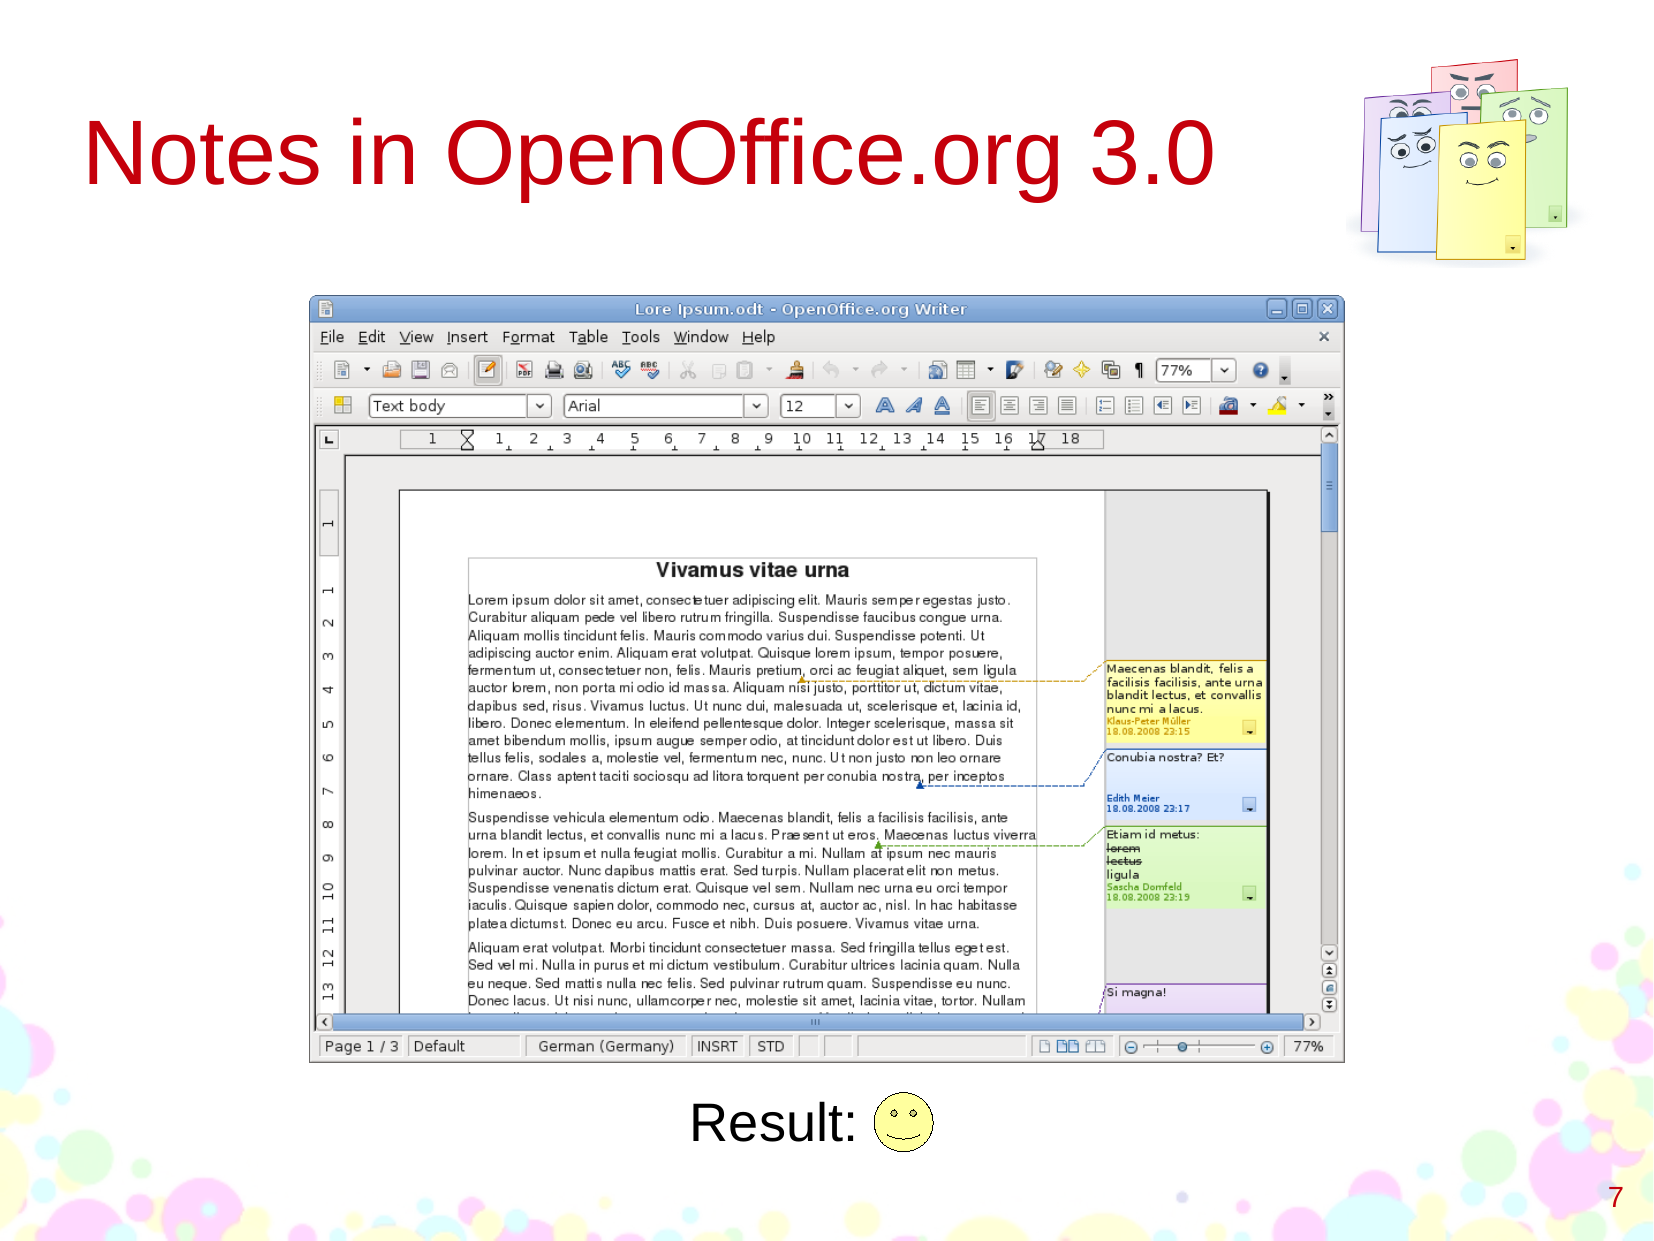

# Notes in OpenOffice.org 3.0
Result:
7